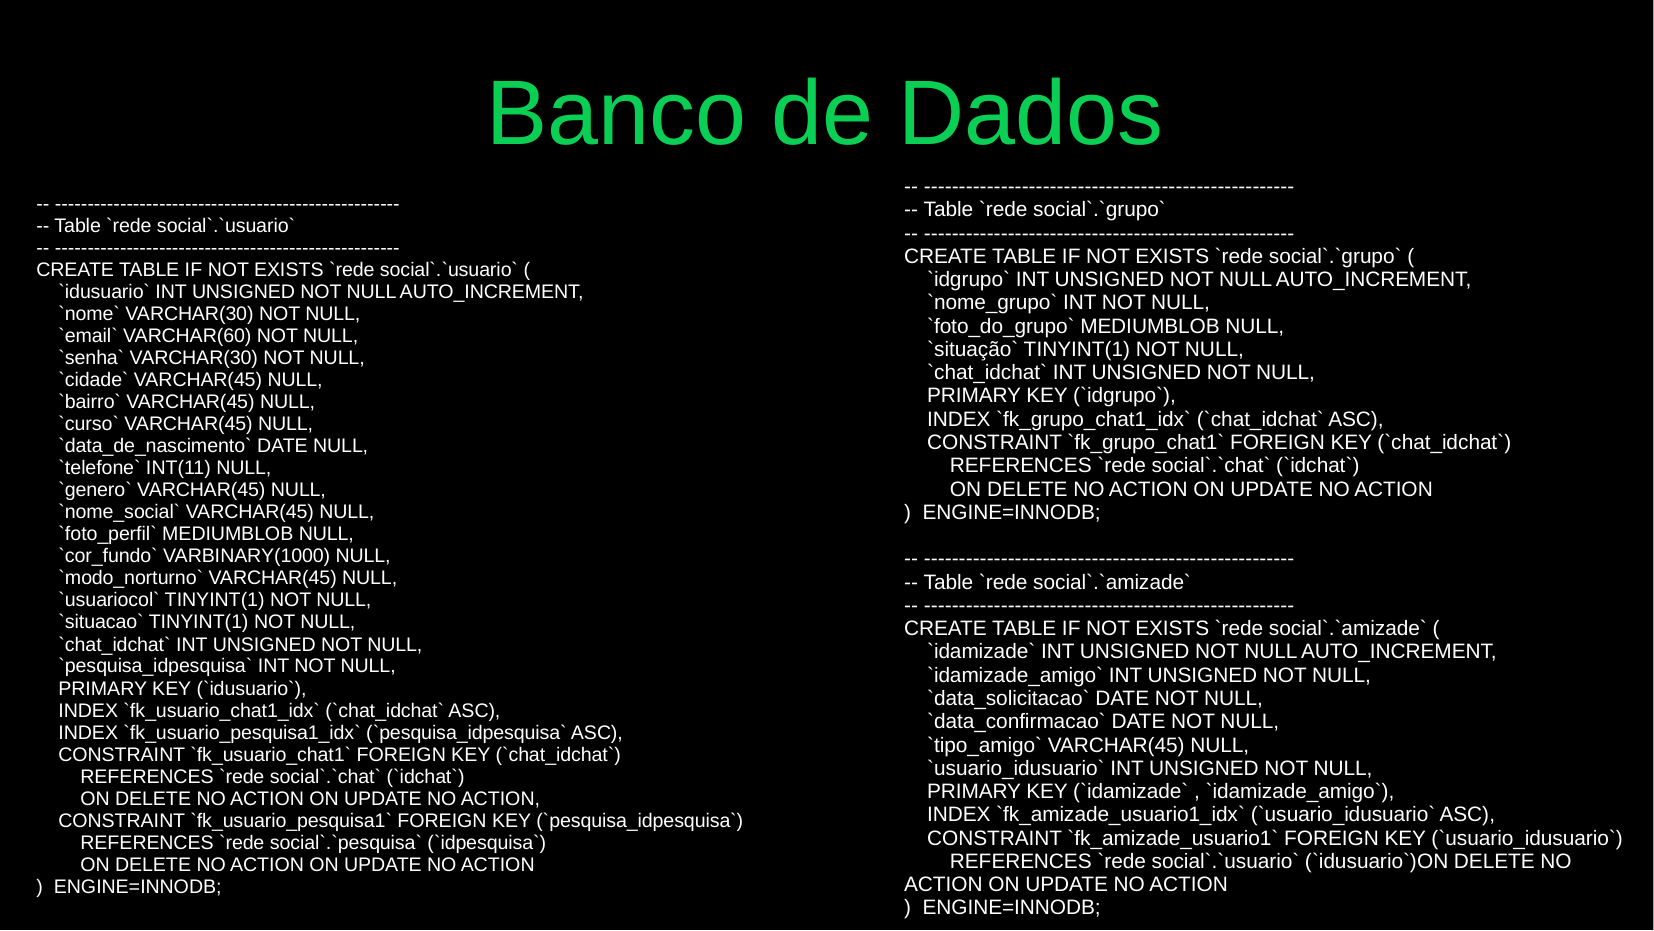

# Banco de Dados
-- -----------------------------------------------------
-- Table `rede social`.`grupo`
-- -----------------------------------------------------
CREATE TABLE IF NOT EXISTS `rede social`.`grupo` (
 `idgrupo` INT UNSIGNED NOT NULL AUTO_INCREMENT,
 `nome_grupo` INT NOT NULL,
 `foto_do_grupo` MEDIUMBLOB NULL,
 `situação` TINYINT(1) NOT NULL,
 `chat_idchat` INT UNSIGNED NOT NULL,
 PRIMARY KEY (`idgrupo`),
 INDEX `fk_grupo_chat1_idx` (`chat_idchat` ASC),
 CONSTRAINT `fk_grupo_chat1` FOREIGN KEY (`chat_idchat`)
 REFERENCES `rede social`.`chat` (`idchat`)
 ON DELETE NO ACTION ON UPDATE NO ACTION
) ENGINE=INNODB;
-- -----------------------------------------------------
-- Table `rede social`.`amizade`
-- -----------------------------------------------------
CREATE TABLE IF NOT EXISTS `rede social`.`amizade` (
 `idamizade` INT UNSIGNED NOT NULL AUTO_INCREMENT,
 `idamizade_amigo` INT UNSIGNED NOT NULL,
 `data_solicitacao` DATE NOT NULL,
 `data_confirmacao` DATE NOT NULL,
 `tipo_amigo` VARCHAR(45) NULL,
 `usuario_idusuario` INT UNSIGNED NOT NULL,
 PRIMARY KEY (`idamizade` , `idamizade_amigo`),
 INDEX `fk_amizade_usuario1_idx` (`usuario_idusuario` ASC),
 CONSTRAINT `fk_amizade_usuario1` FOREIGN KEY (`usuario_idusuario`)
 REFERENCES `rede social`.`usuario` (`idusuario`)ON DELETE NO ACTION ON UPDATE NO ACTION
) ENGINE=INNODB;
-- -----------------------------------------------------
-- Table `rede social`.`usuario`
-- -----------------------------------------------------
CREATE TABLE IF NOT EXISTS `rede social`.`usuario` (
 `idusuario` INT UNSIGNED NOT NULL AUTO_INCREMENT,
 `nome` VARCHAR(30) NOT NULL,
 `email` VARCHAR(60) NOT NULL,
 `senha` VARCHAR(30) NOT NULL,
 `cidade` VARCHAR(45) NULL,
 `bairro` VARCHAR(45) NULL,
 `curso` VARCHAR(45) NULL,
 `data_de_nascimento` DATE NULL,
 `telefone` INT(11) NULL,
 `genero` VARCHAR(45) NULL,
 `nome_social` VARCHAR(45) NULL,
 `foto_perfil` MEDIUMBLOB NULL,
 `cor_fundo` VARBINARY(1000) NULL,
 `modo_norturno` VARCHAR(45) NULL,
 `usuariocol` TINYINT(1) NOT NULL,
 `situacao` TINYINT(1) NOT NULL,
 `chat_idchat` INT UNSIGNED NOT NULL,
 `pesquisa_idpesquisa` INT NOT NULL,
 PRIMARY KEY (`idusuario`),
 INDEX `fk_usuario_chat1_idx` (`chat_idchat` ASC),
 INDEX `fk_usuario_pesquisa1_idx` (`pesquisa_idpesquisa` ASC),
 CONSTRAINT `fk_usuario_chat1` FOREIGN KEY (`chat_idchat`)
 REFERENCES `rede social`.`chat` (`idchat`)
 ON DELETE NO ACTION ON UPDATE NO ACTION,
 CONSTRAINT `fk_usuario_pesquisa1` FOREIGN KEY (`pesquisa_idpesquisa`)
 REFERENCES `rede social`.`pesquisa` (`idpesquisa`)
 ON DELETE NO ACTION ON UPDATE NO ACTION
) ENGINE=INNODB;